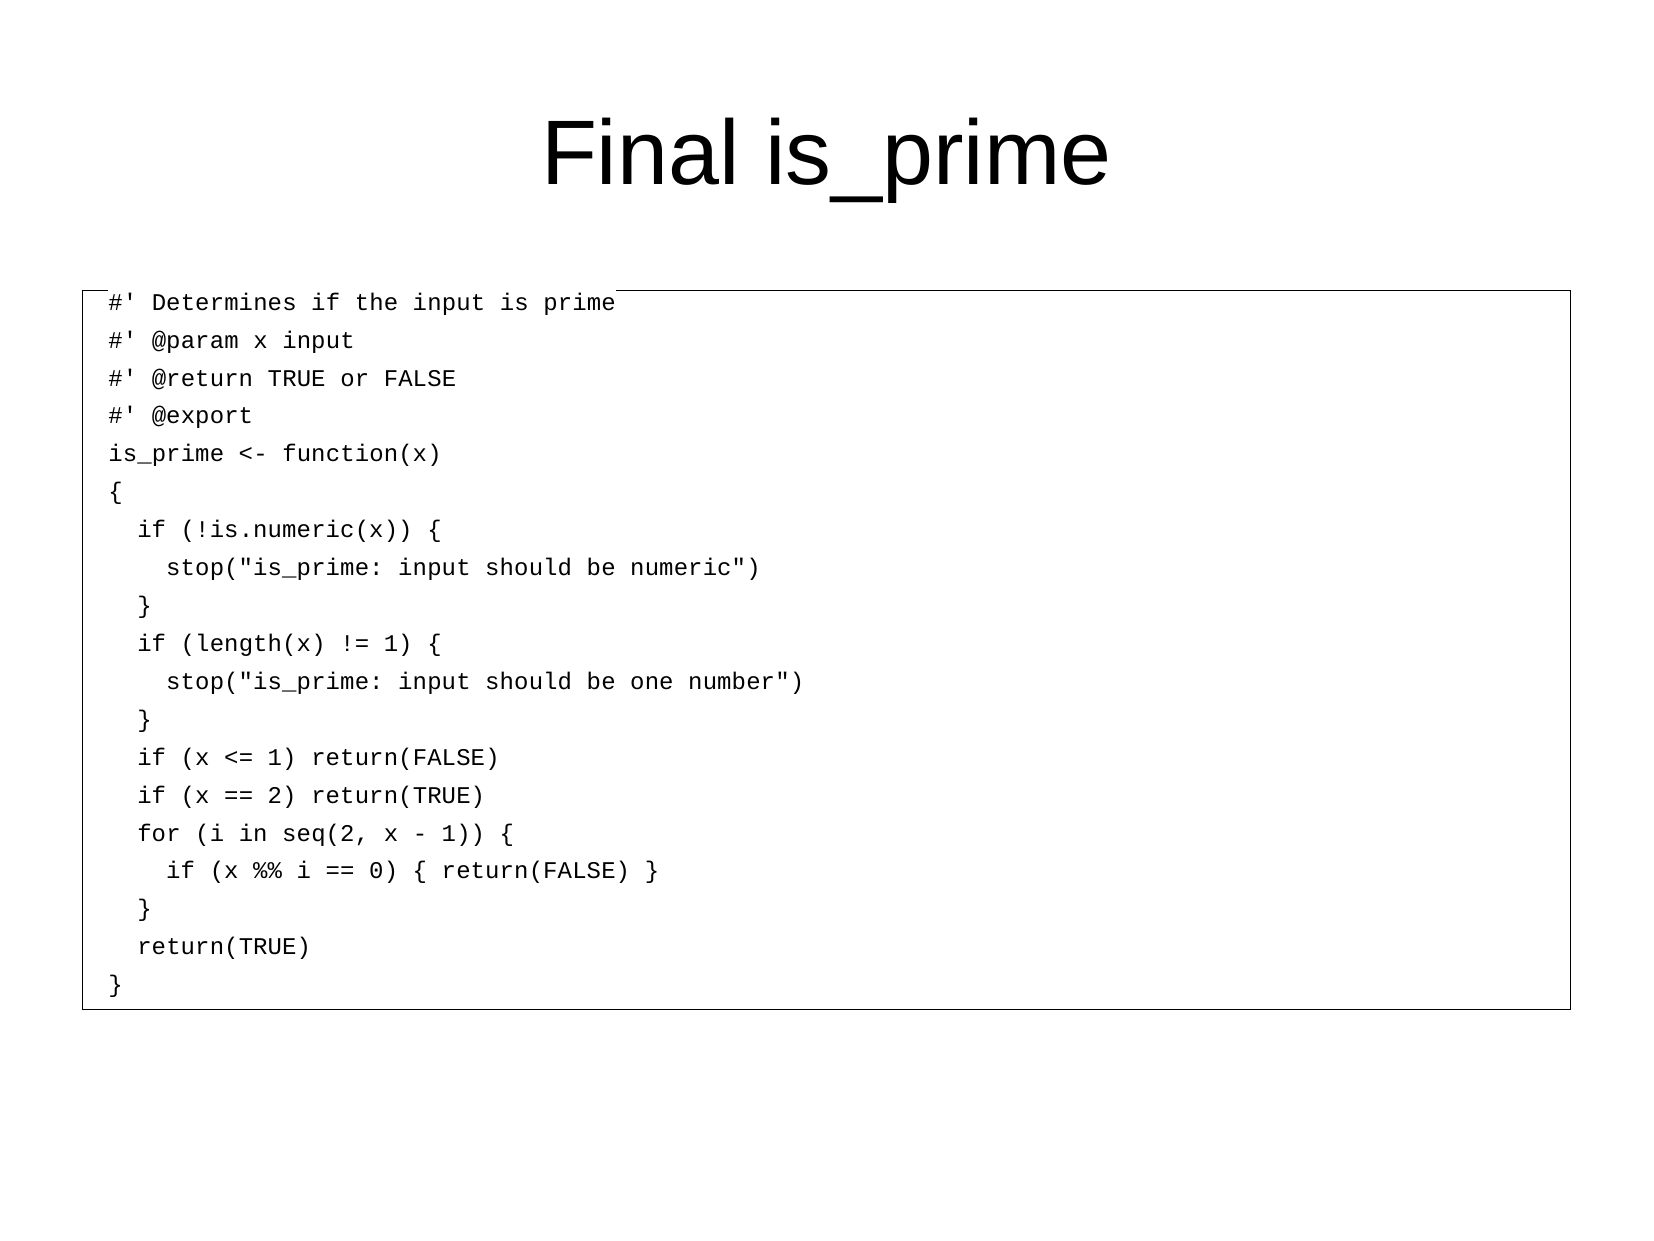

# Final is_prime
#' Determines if the input is prime
#' @param x input
#' @return TRUE or FALSE
#' @export
is_prime <- function(x)
{
 if (!is.numeric(x)) {
 stop("is_prime: input should be numeric")
 }
 if (length(x) != 1) {
 stop("is_prime: input should be one number")
 }
 if (x <= 1) return(FALSE)
 if (x == 2) return(TRUE)
 for (i in seq(2, x - 1)) {
 if (x %% i == 0) { return(FALSE) }
 }
 return(TRUE)
}